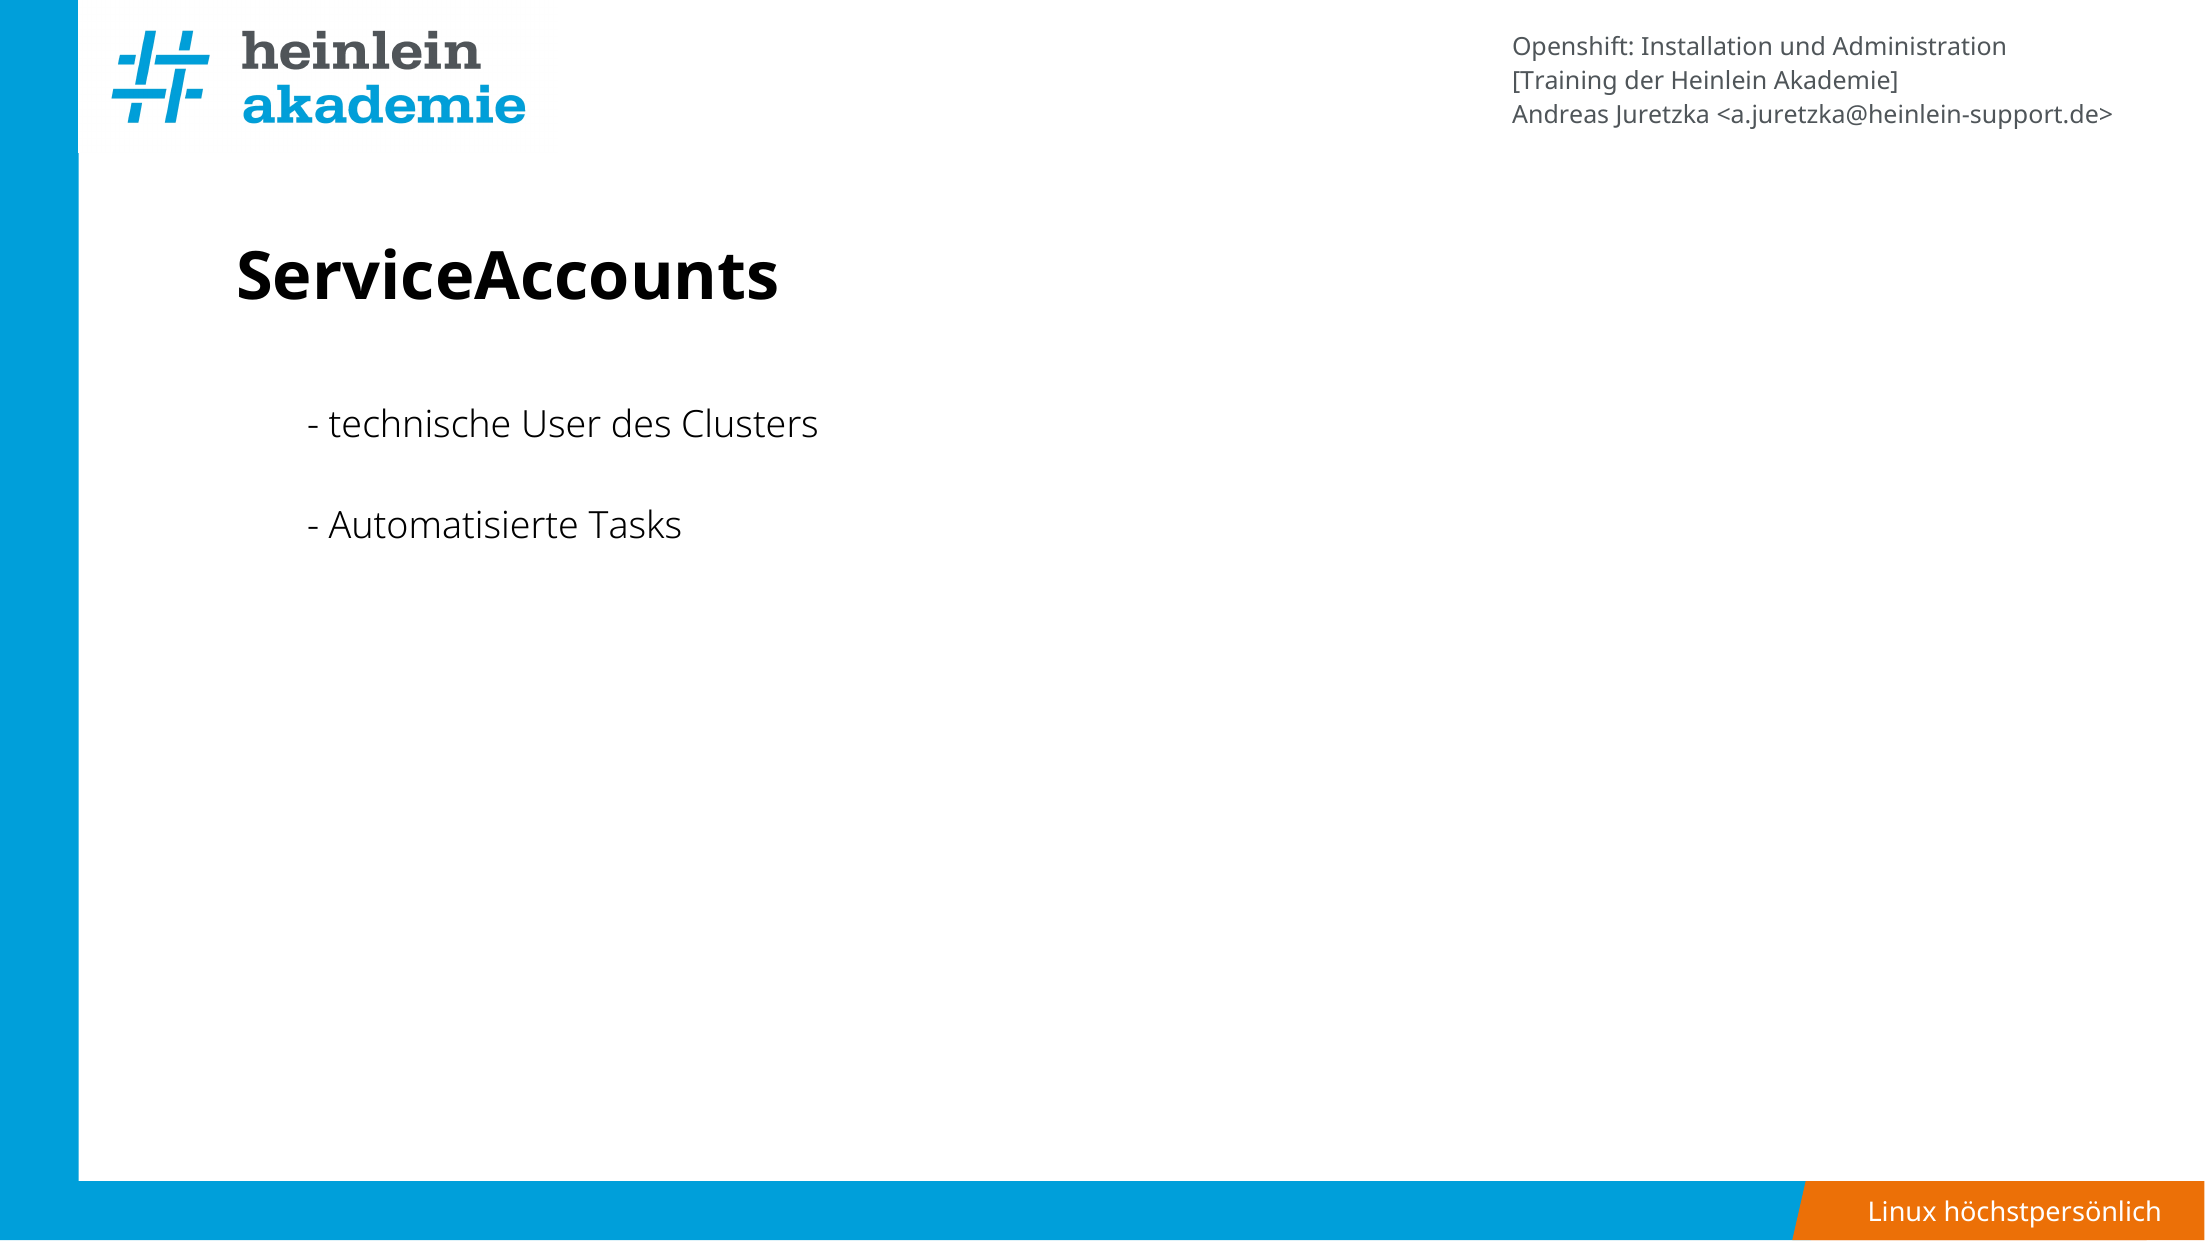

# ServiceAccounts
- technische User des Clusters
- Automatisierte Tasks